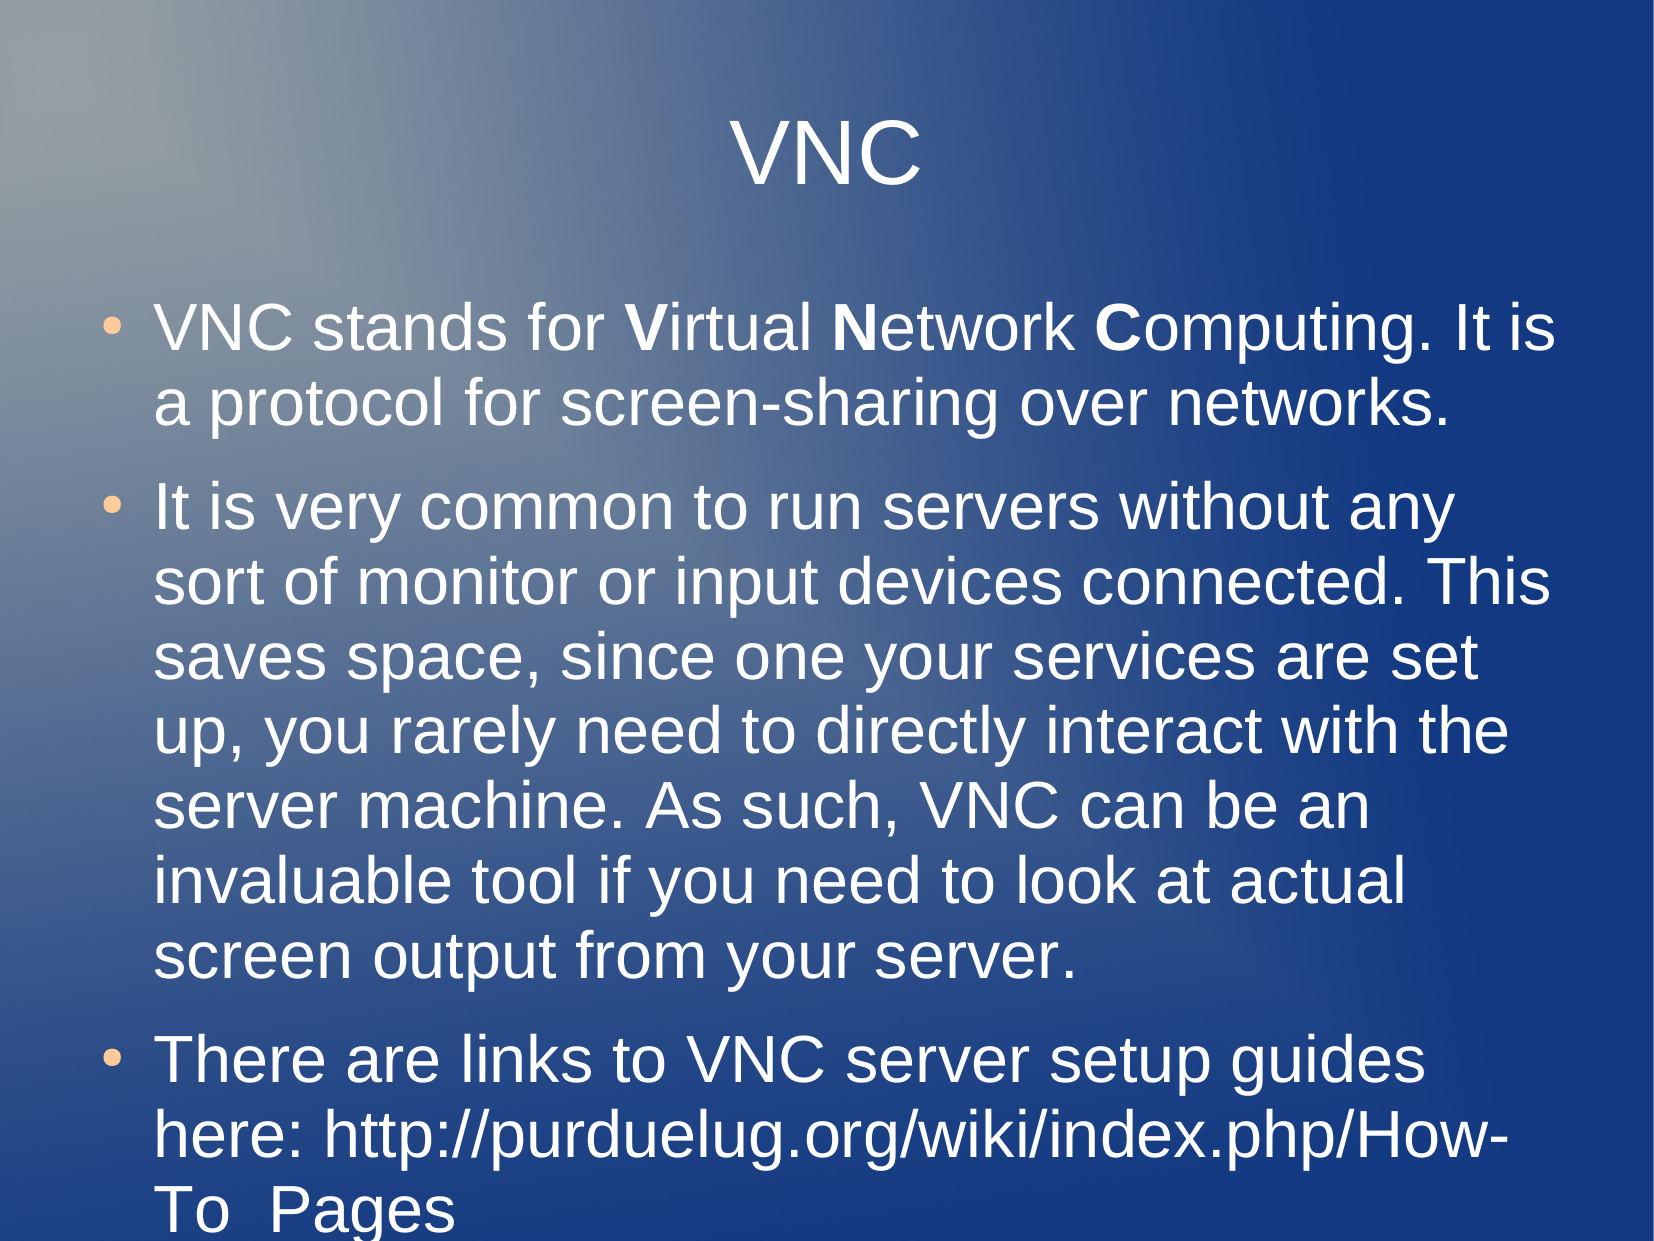

# VNC
VNC stands for Virtual Network Computing. It is a protocol for screen-sharing over networks.
It is very common to run servers without any sort of monitor or input devices connected. This saves space, since one your services are set up, you rarely need to directly interact with the server machine. As such, VNC can be an invaluable tool if you need to look at actual screen output from your server.
There are links to VNC server setup guides here: http://purduelug.org/wiki/index.php/How-To_Pages